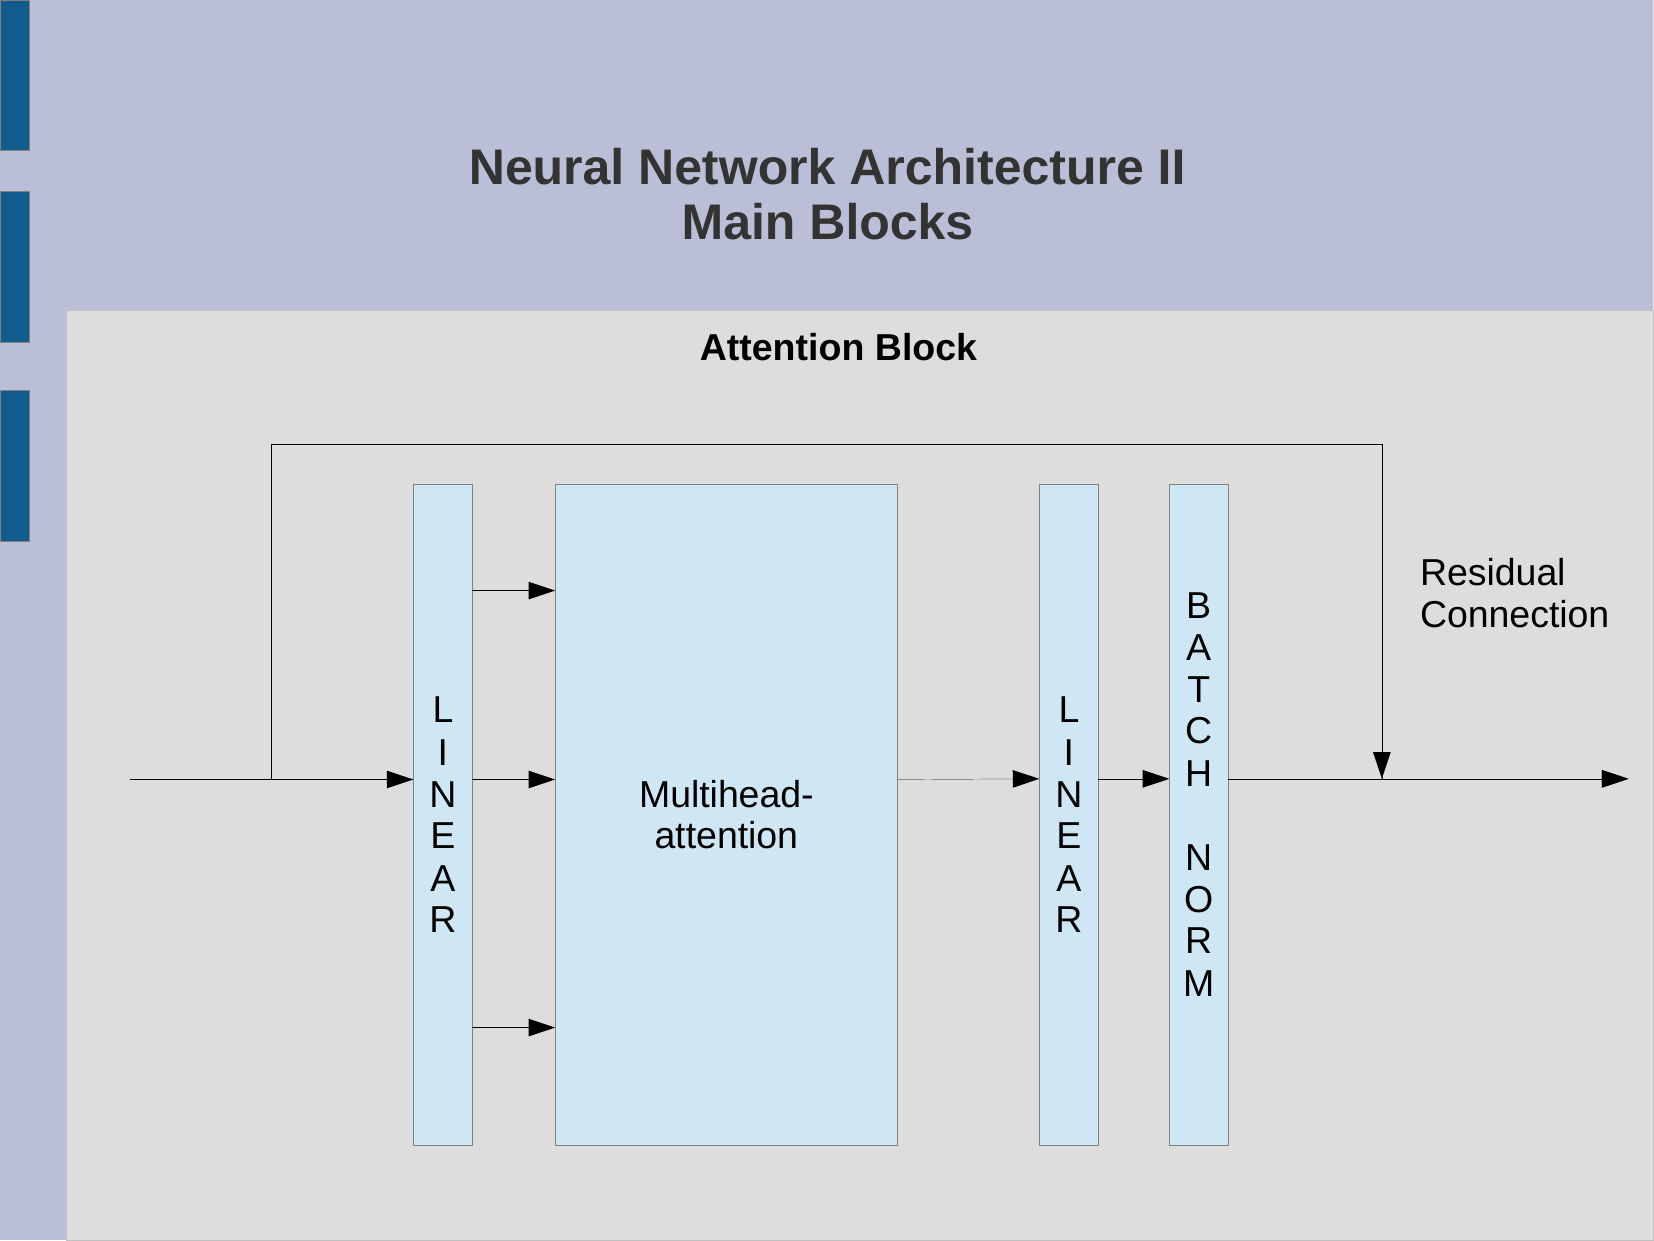

# Neural Network Architecture II Main Blocks
Attention Block
L
I
N
E
A
R
Multihead-
attention
L
I
N
E
A
R
B
A
T
C
H
N
O
R
M
Residual
Connection